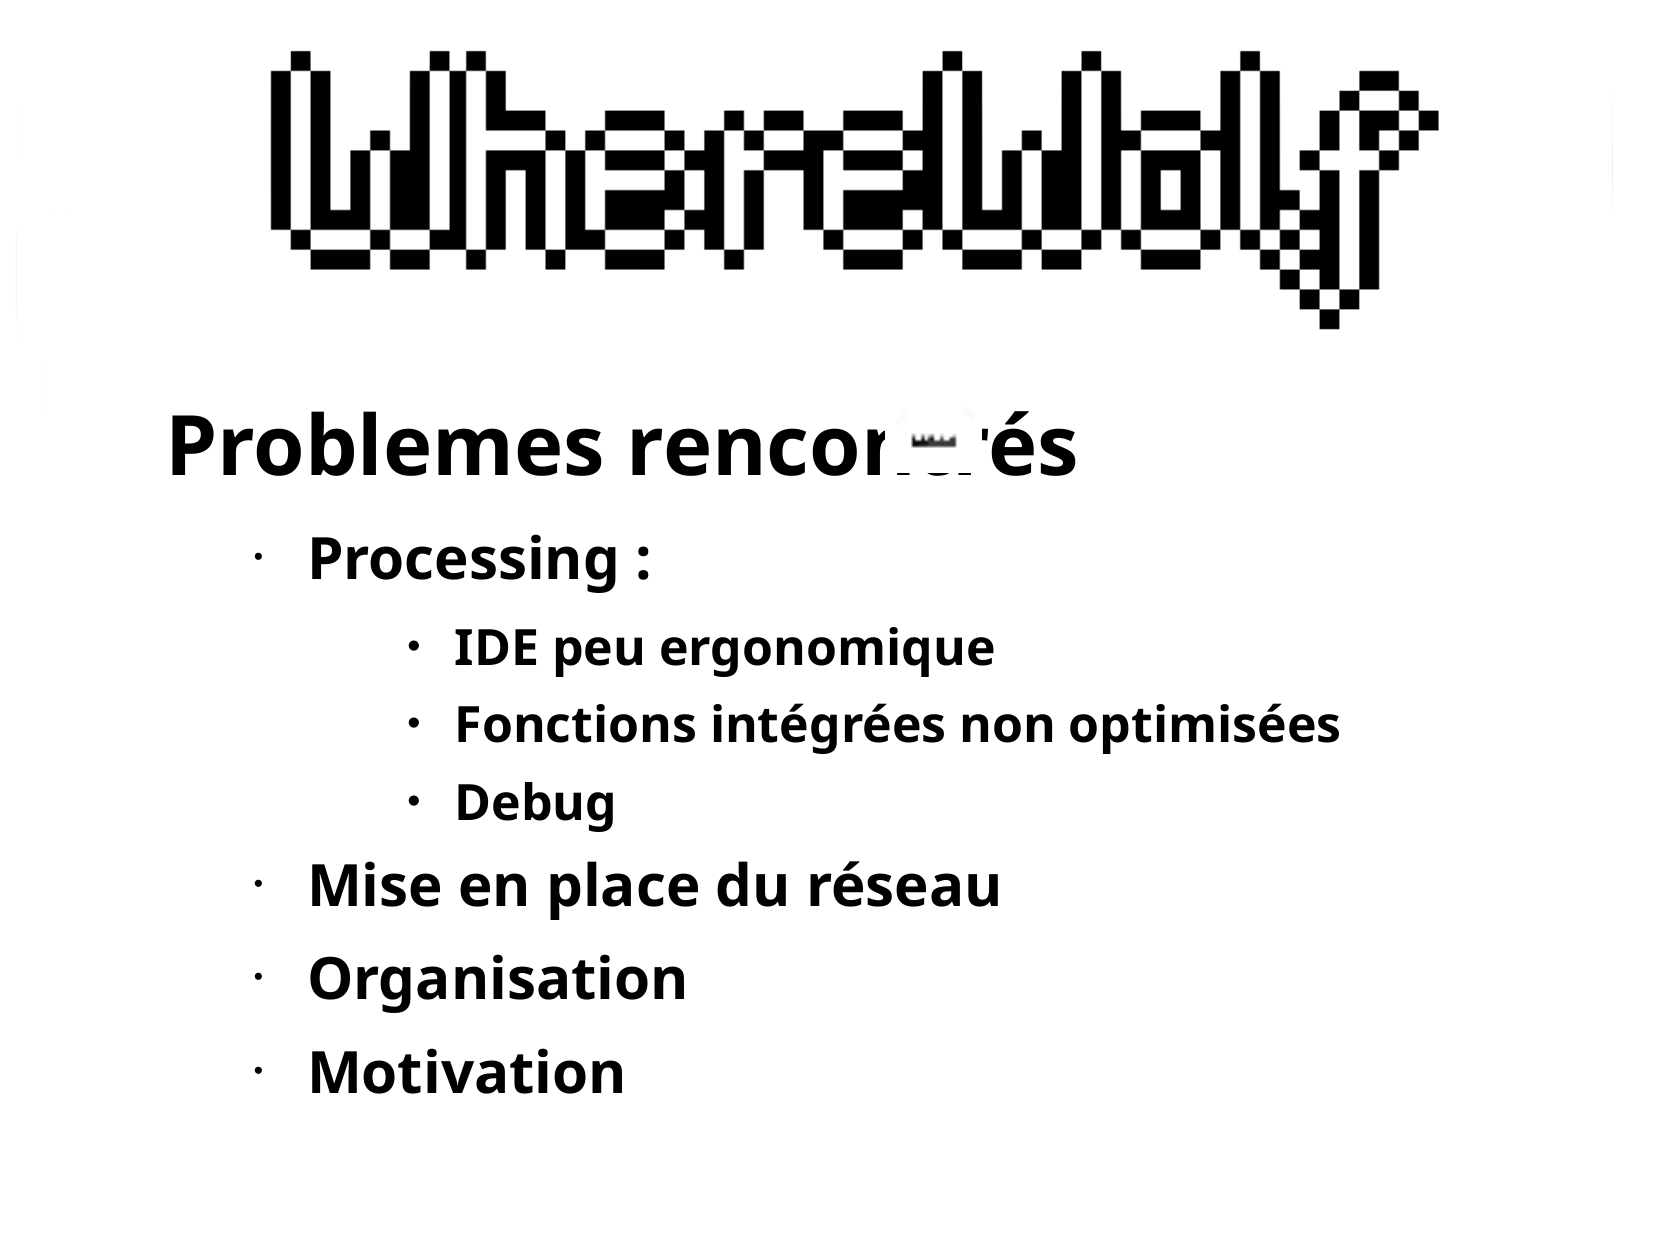

# Problemes rencontrés
Processing :
IDE peu ergonomique
Fonctions intégrées non optimisées
Debug
Mise en place du réseau
Organisation
Motivation